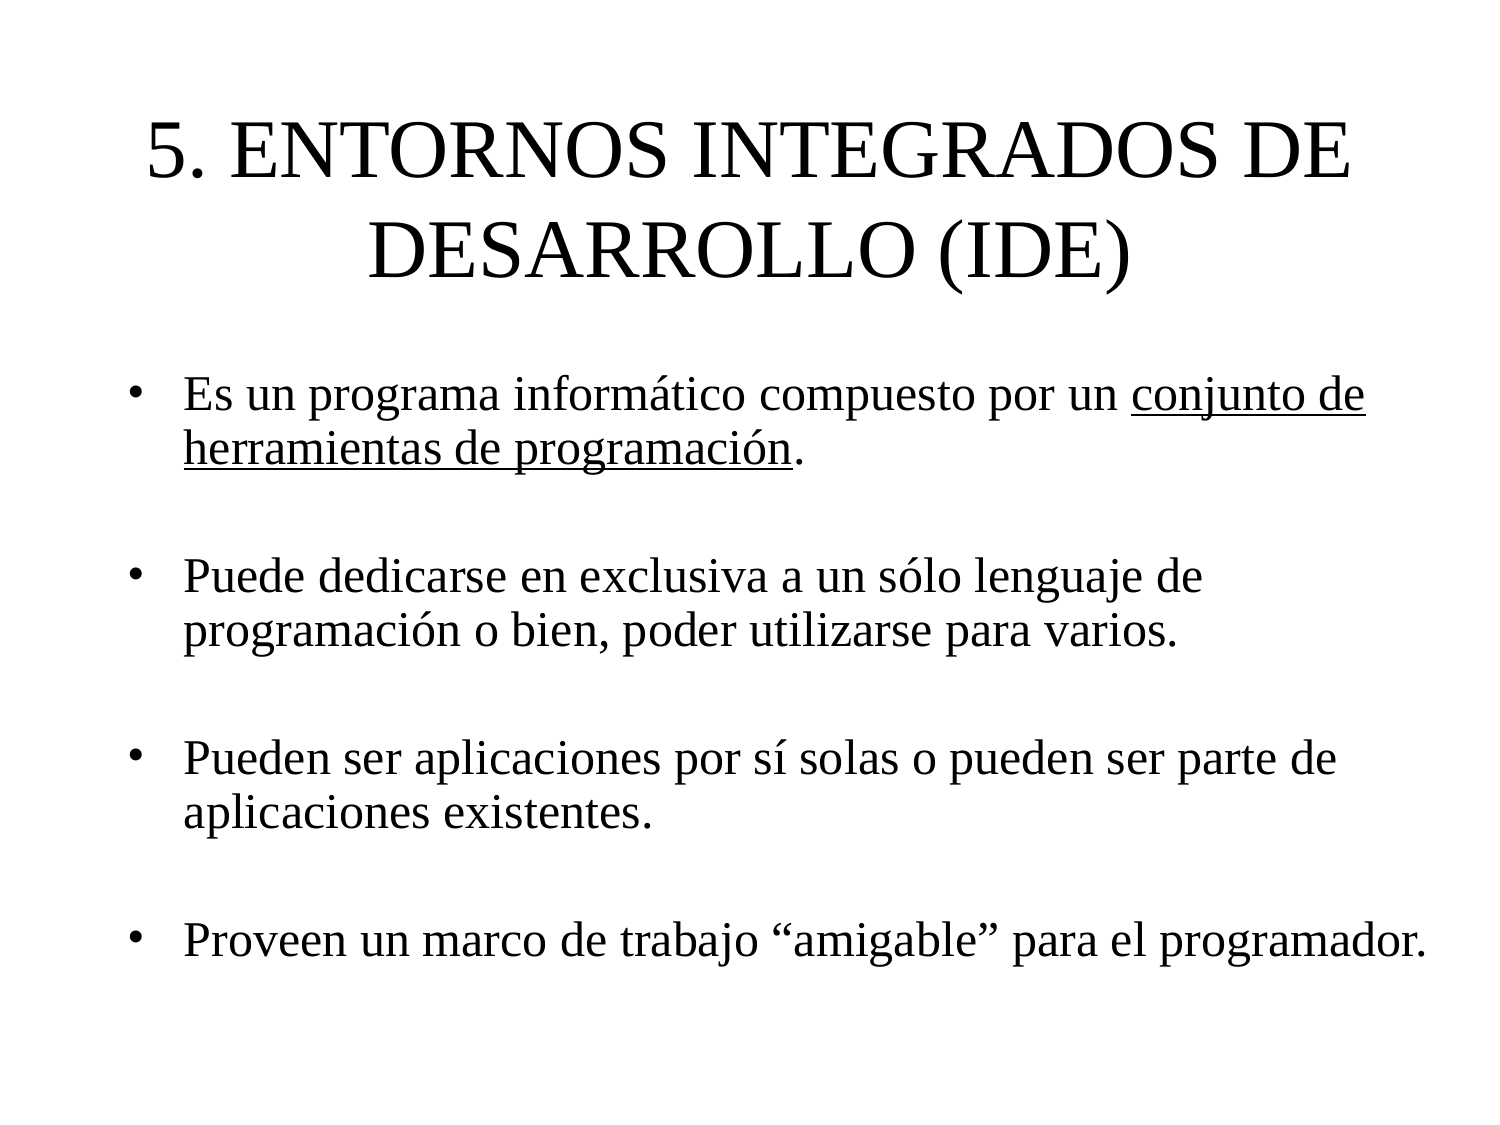

# 5. ENTORNOS INTEGRADOS DE DESARROLLO (IDE)
Es un programa informático compuesto por un conjunto de herramientas de programación.
Puede dedicarse en exclusiva a un sólo lenguaje de programación o bien, poder utilizarse para varios.
Pueden ser aplicaciones por sí solas o pueden ser parte de aplicaciones existentes.
Proveen un marco de trabajo “amigable” para el programador.